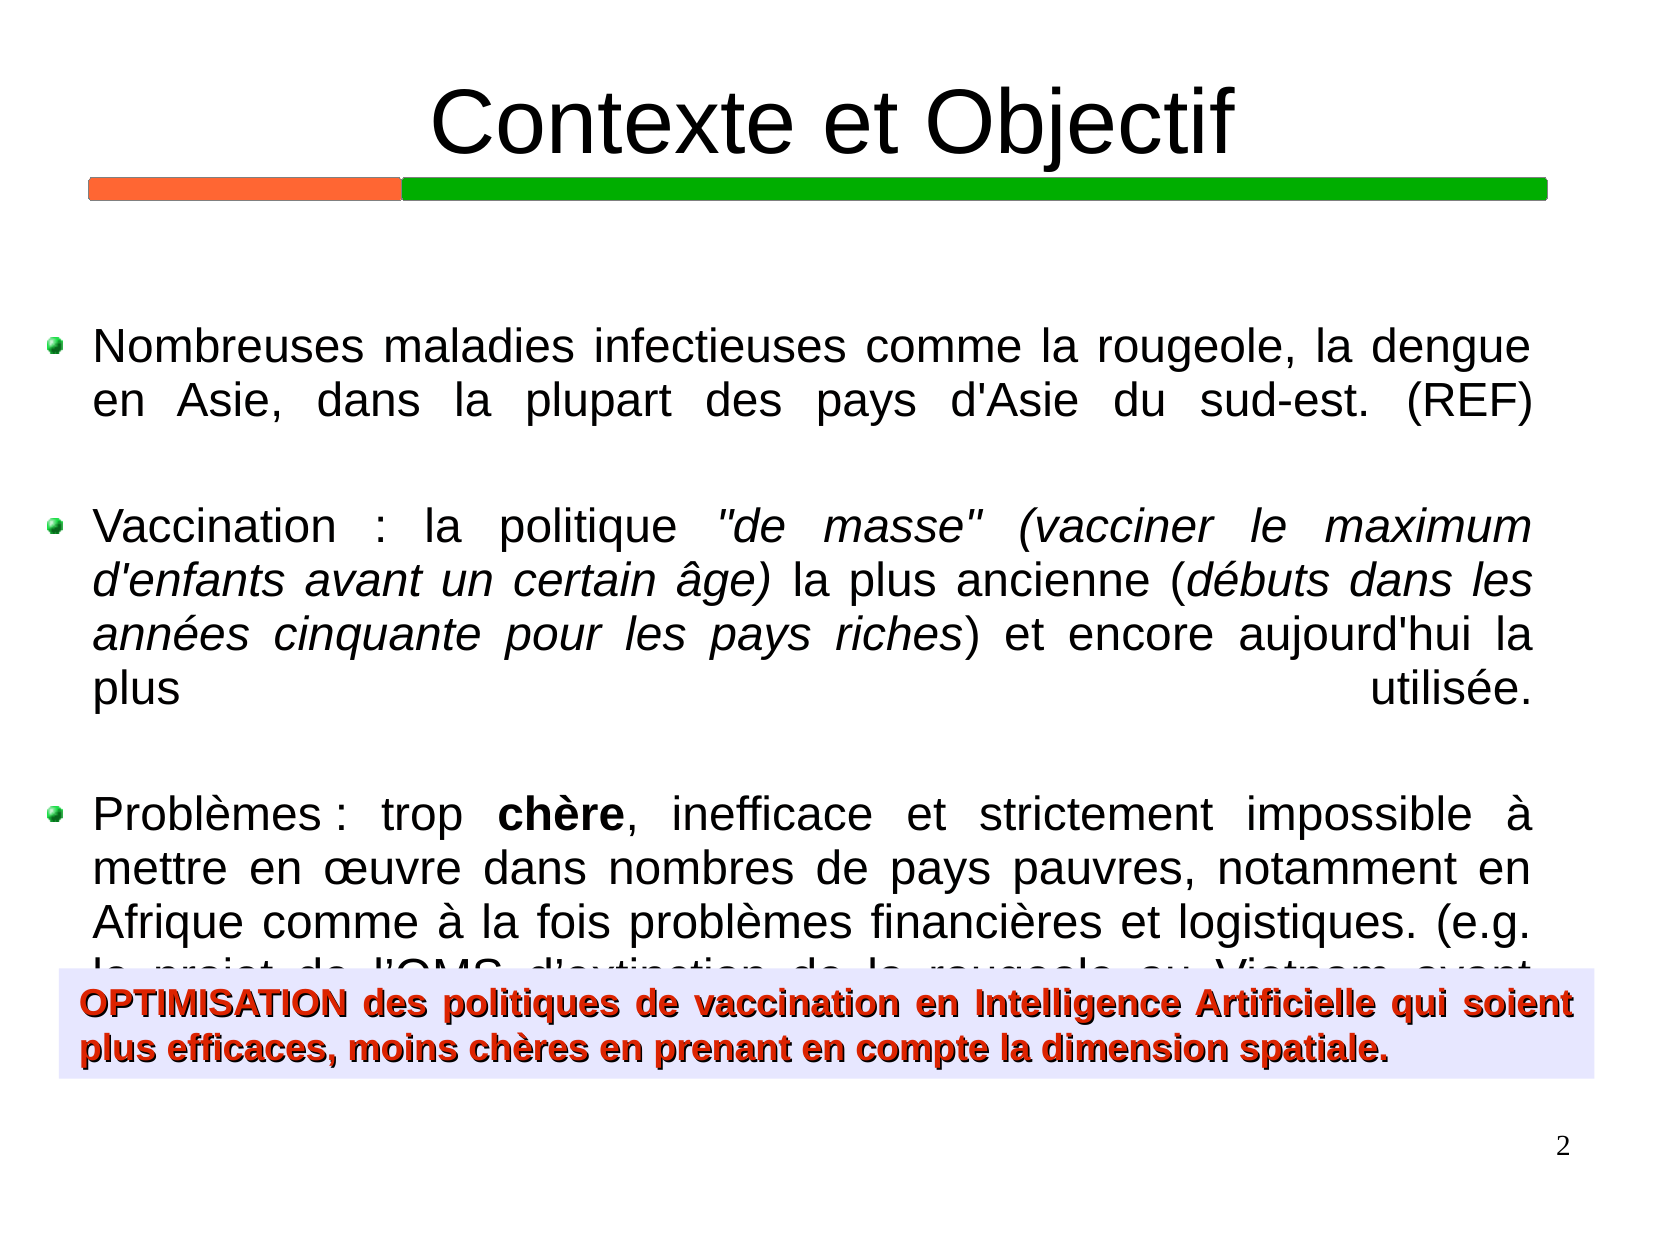

# Contexte et Objectif
Nombreuses maladies infectieuses comme la rougeole, la dengue en Asie, dans la plupart des pays d'Asie du sud-est. (REF)
Vaccination : la politique "de masse" (vacciner le maximum d'enfants avant un certain âge) la plus ancienne (débuts dans les années cinquante pour les pays riches) et encore aujourd'hui la plus utilisée.
Problèmes : trop chère, inefficace et strictement impossible à mettre en œuvre dans nombres de pays pauvres, notamment en Afrique comme à la fois problèmes financières et logistiques. (e.g. le projet de l’OMS d’extinction de la rougeole au Vietnam avant 2012 est un échec).
OPTIMISATION des politiques de vaccination en Intelligence Artificielle qui soient plus efficaces, moins chères en prenant en compte la dimension spatiale.
2